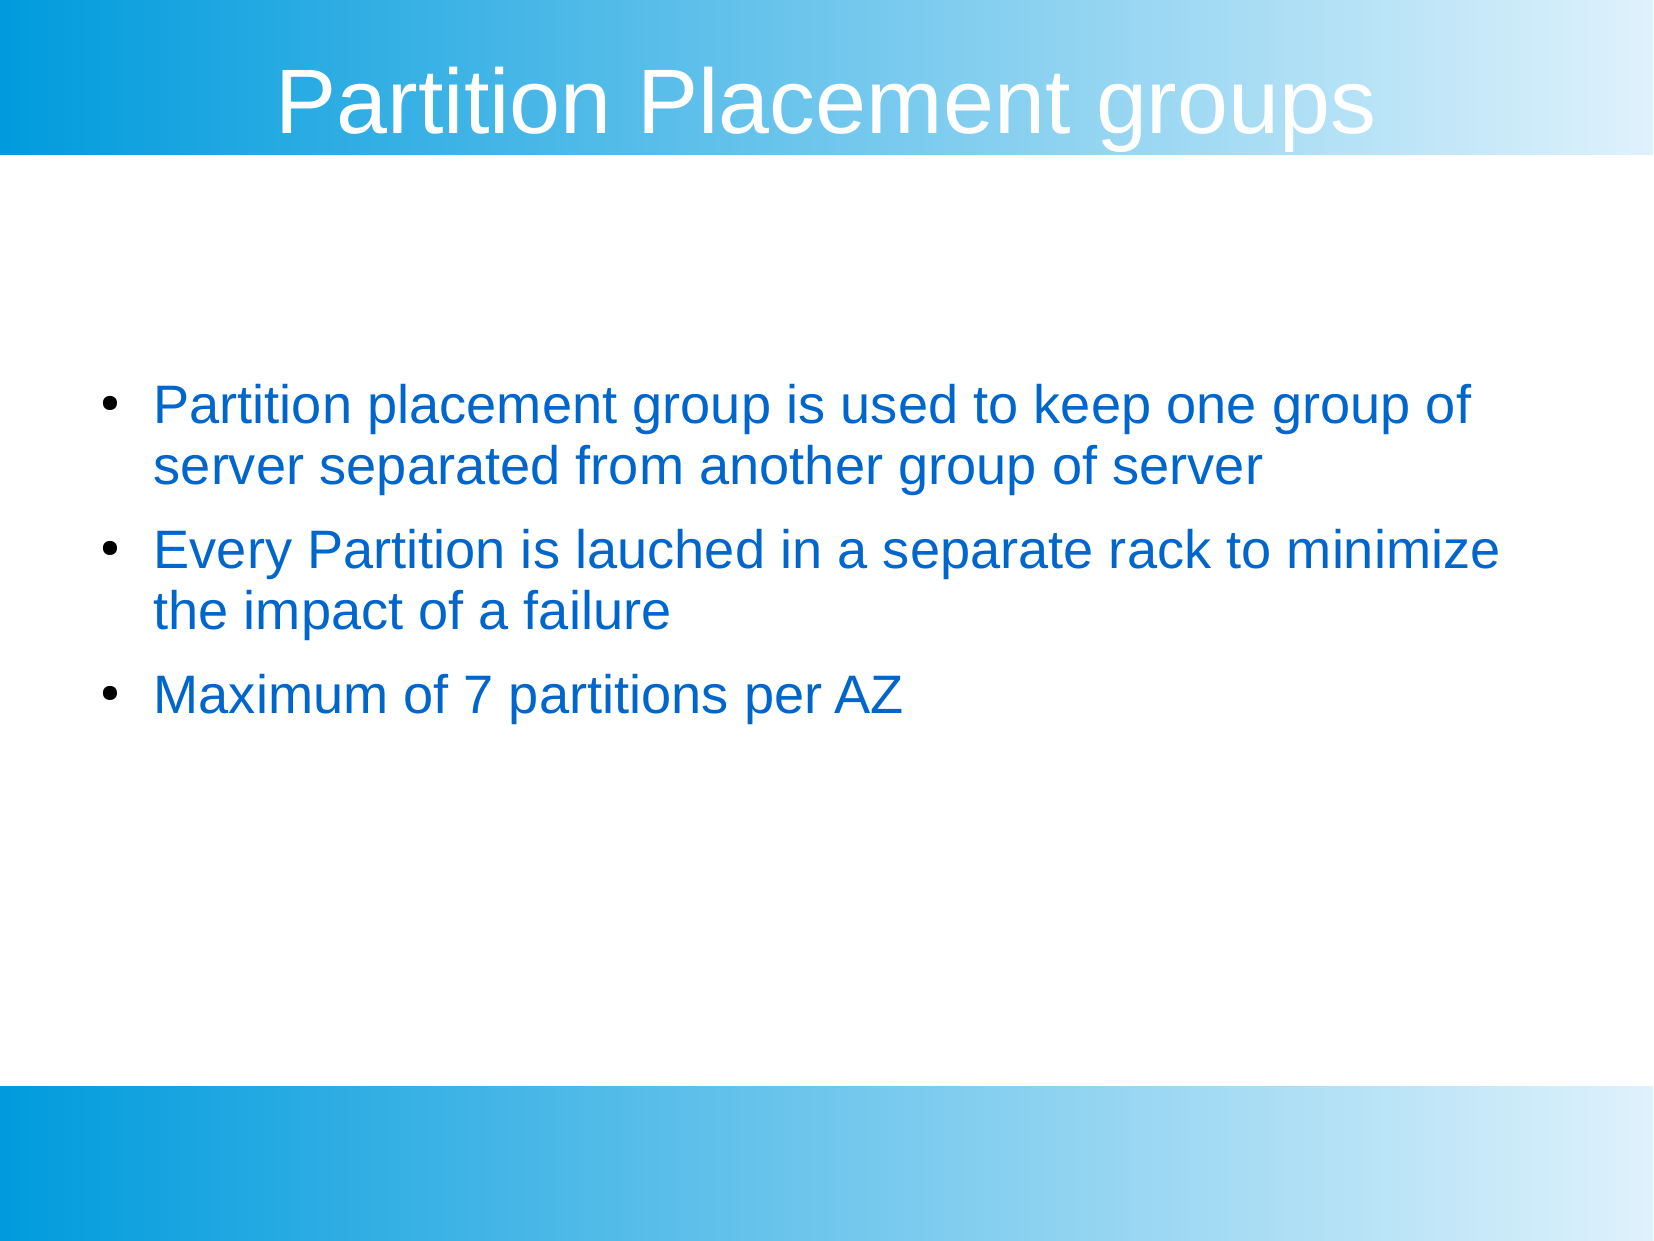

# Partition Placement groups
Partition placement group is used to keep one group of server separated from another group of server
Every Partition is lauched in a separate rack to minimize the impact of a failure
Maximum of 7 partitions per AZ